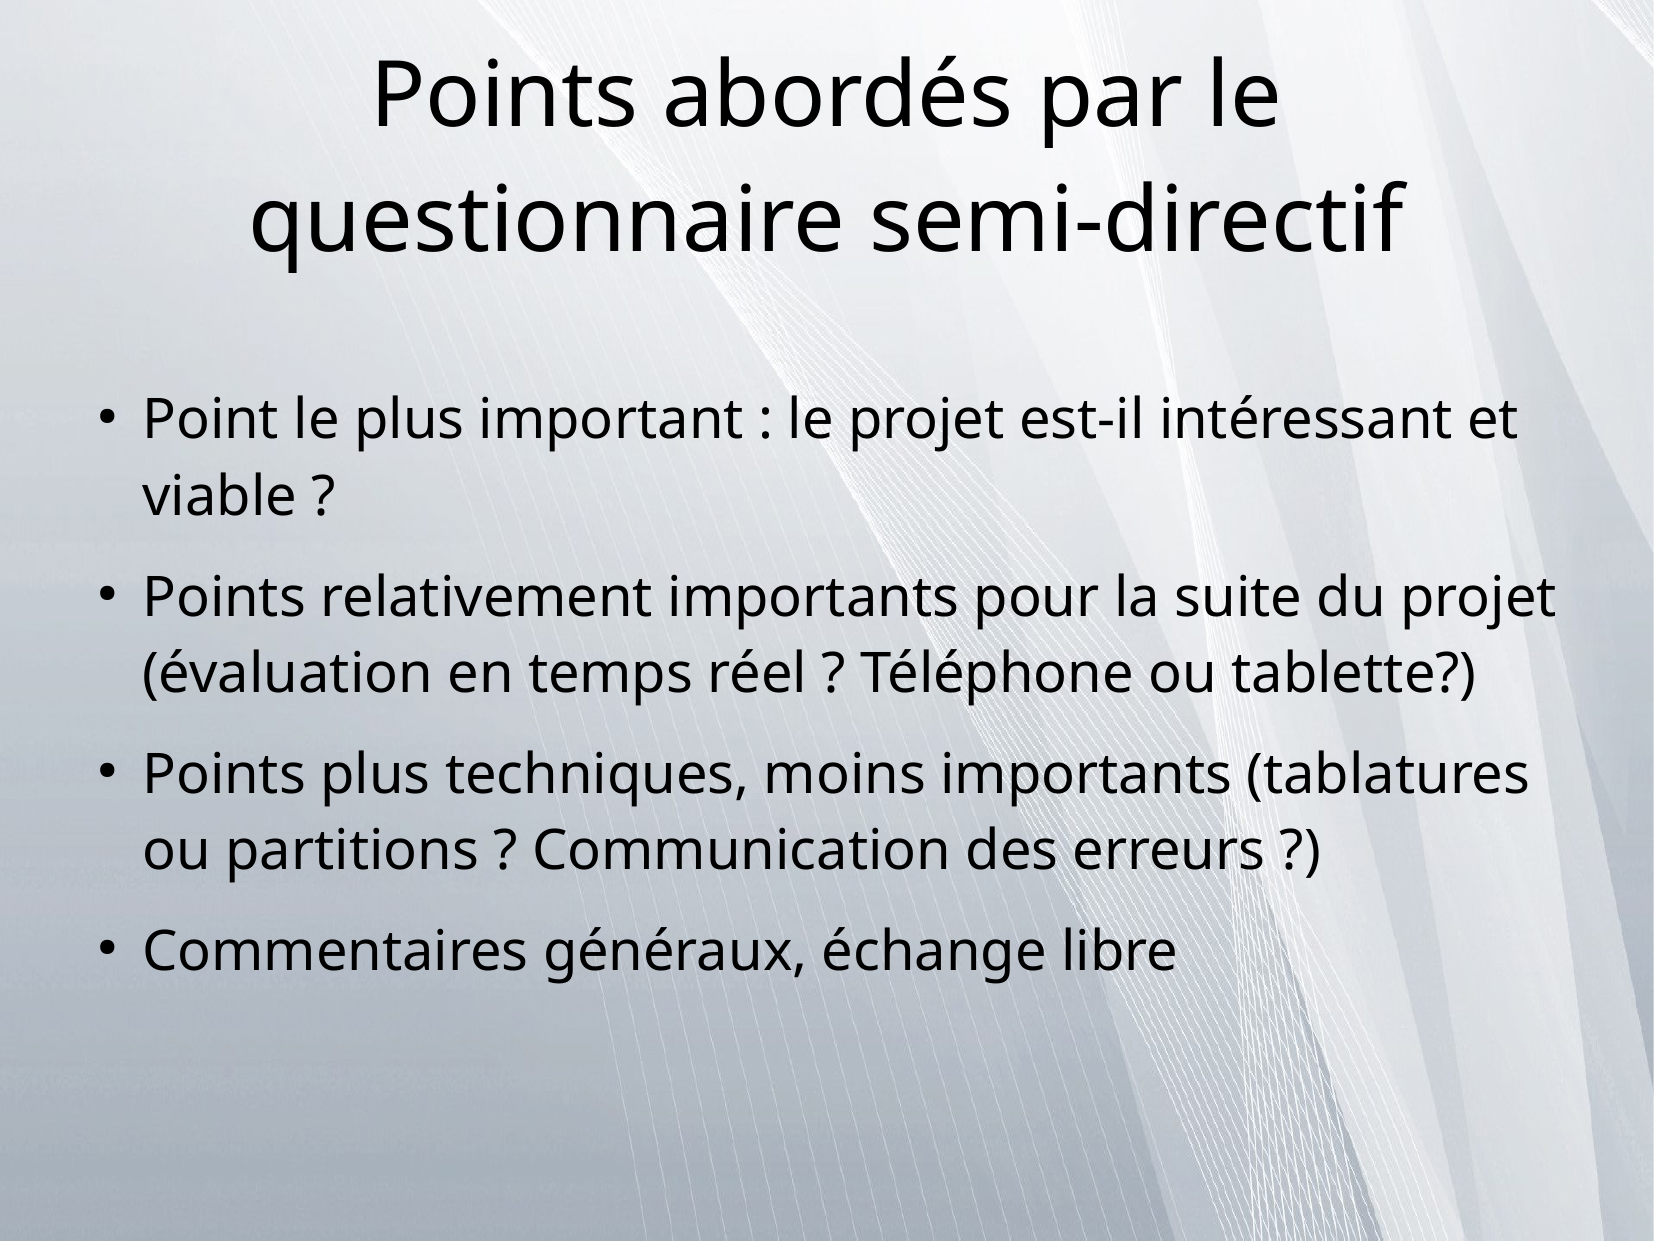

# Points abordés par le questionnaire semi-directif
Point le plus important : le projet est-il intéressant et viable ?
Points relativement importants pour la suite du projet (évaluation en temps réel ? Téléphone ou tablette?)
Points plus techniques, moins importants (tablatures ou partitions ? Communication des erreurs ?)
Commentaires généraux, échange libre